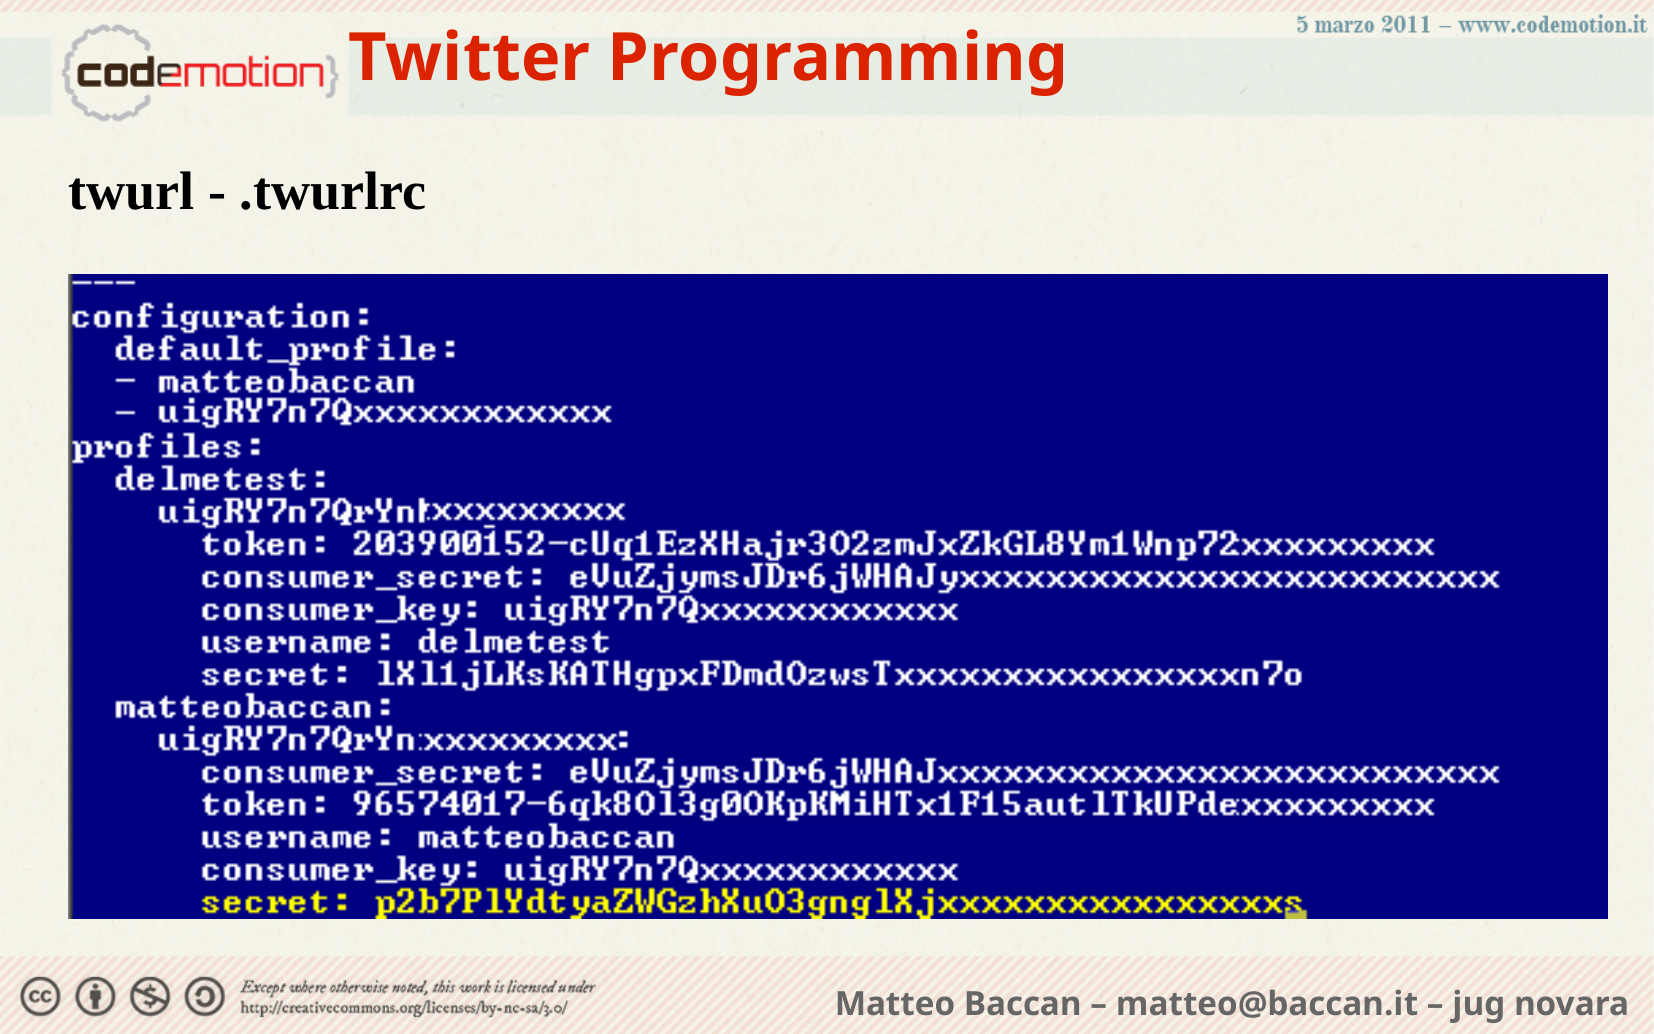

# Twitter Programming
twurl - .twurlrc
34
Twitter Programming - Matteo Baccan - matteo@baccan.it